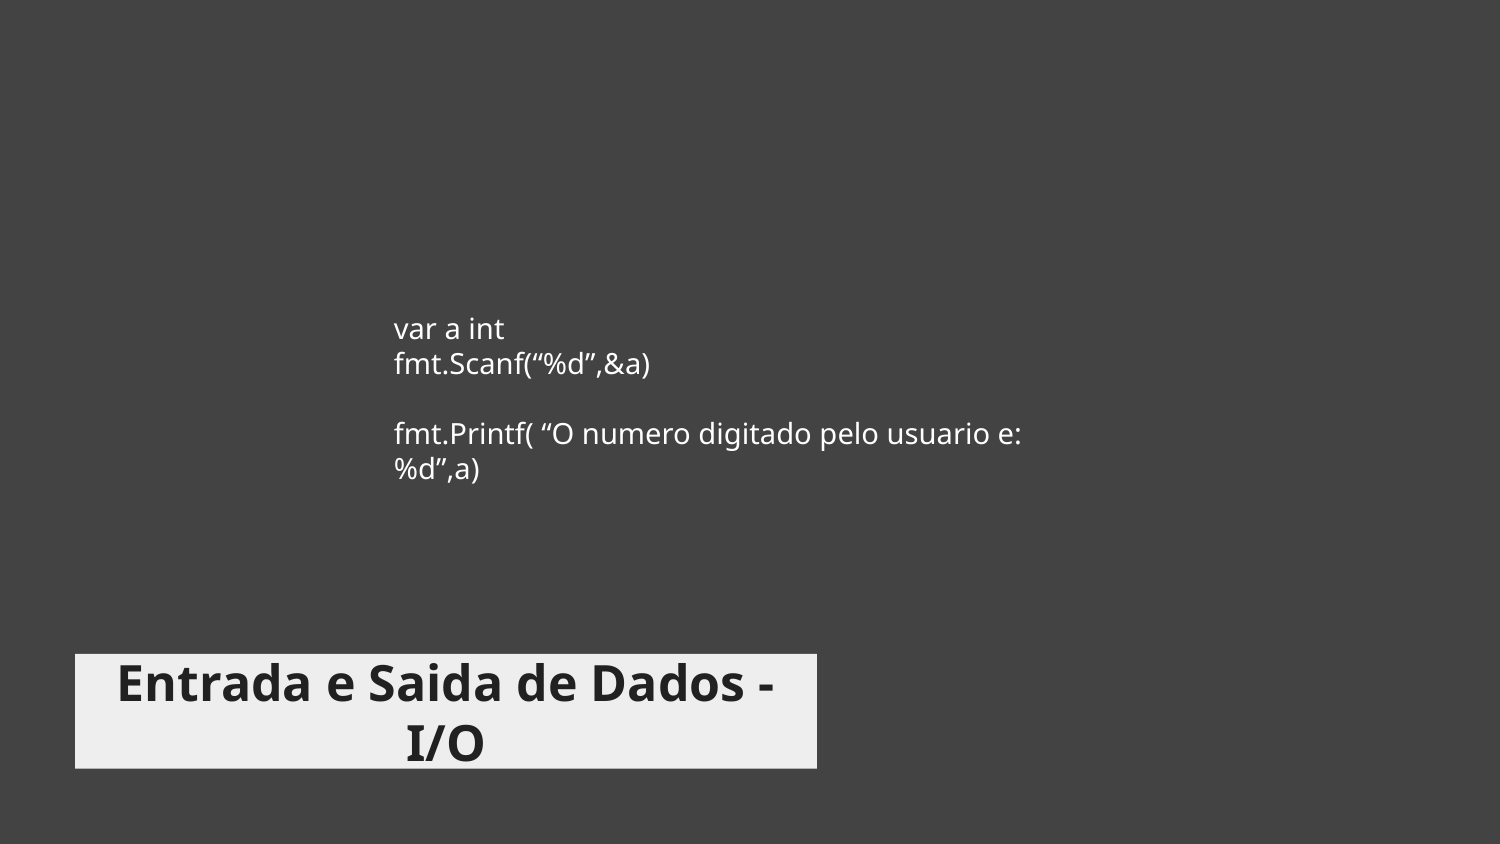

var a int
fmt.Scanf(“%d”,&a)
fmt.Printf( “O numero digitado pelo usuario e: %d”,a)
# Entrada e Saida de Dados - I/O